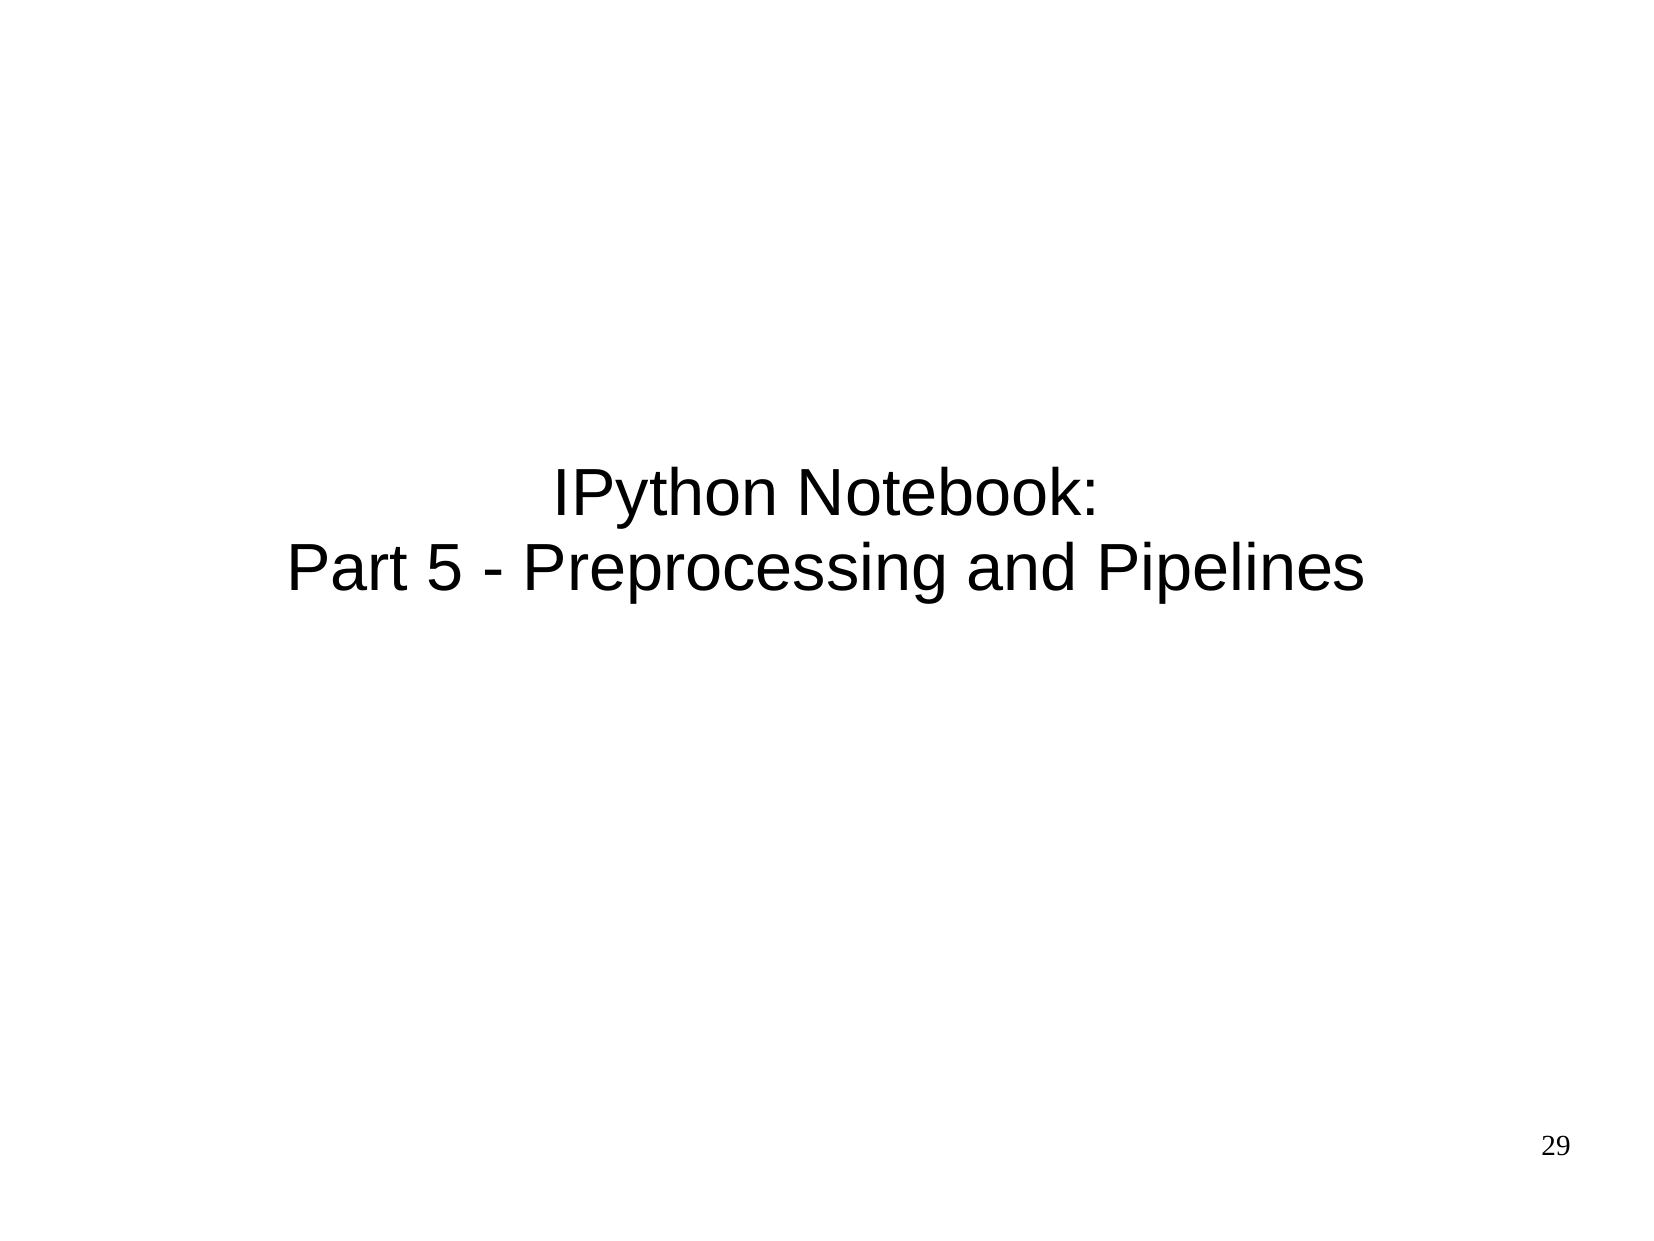

IPython Notebook:
Part 5 - Preprocessing and Pipelines
29